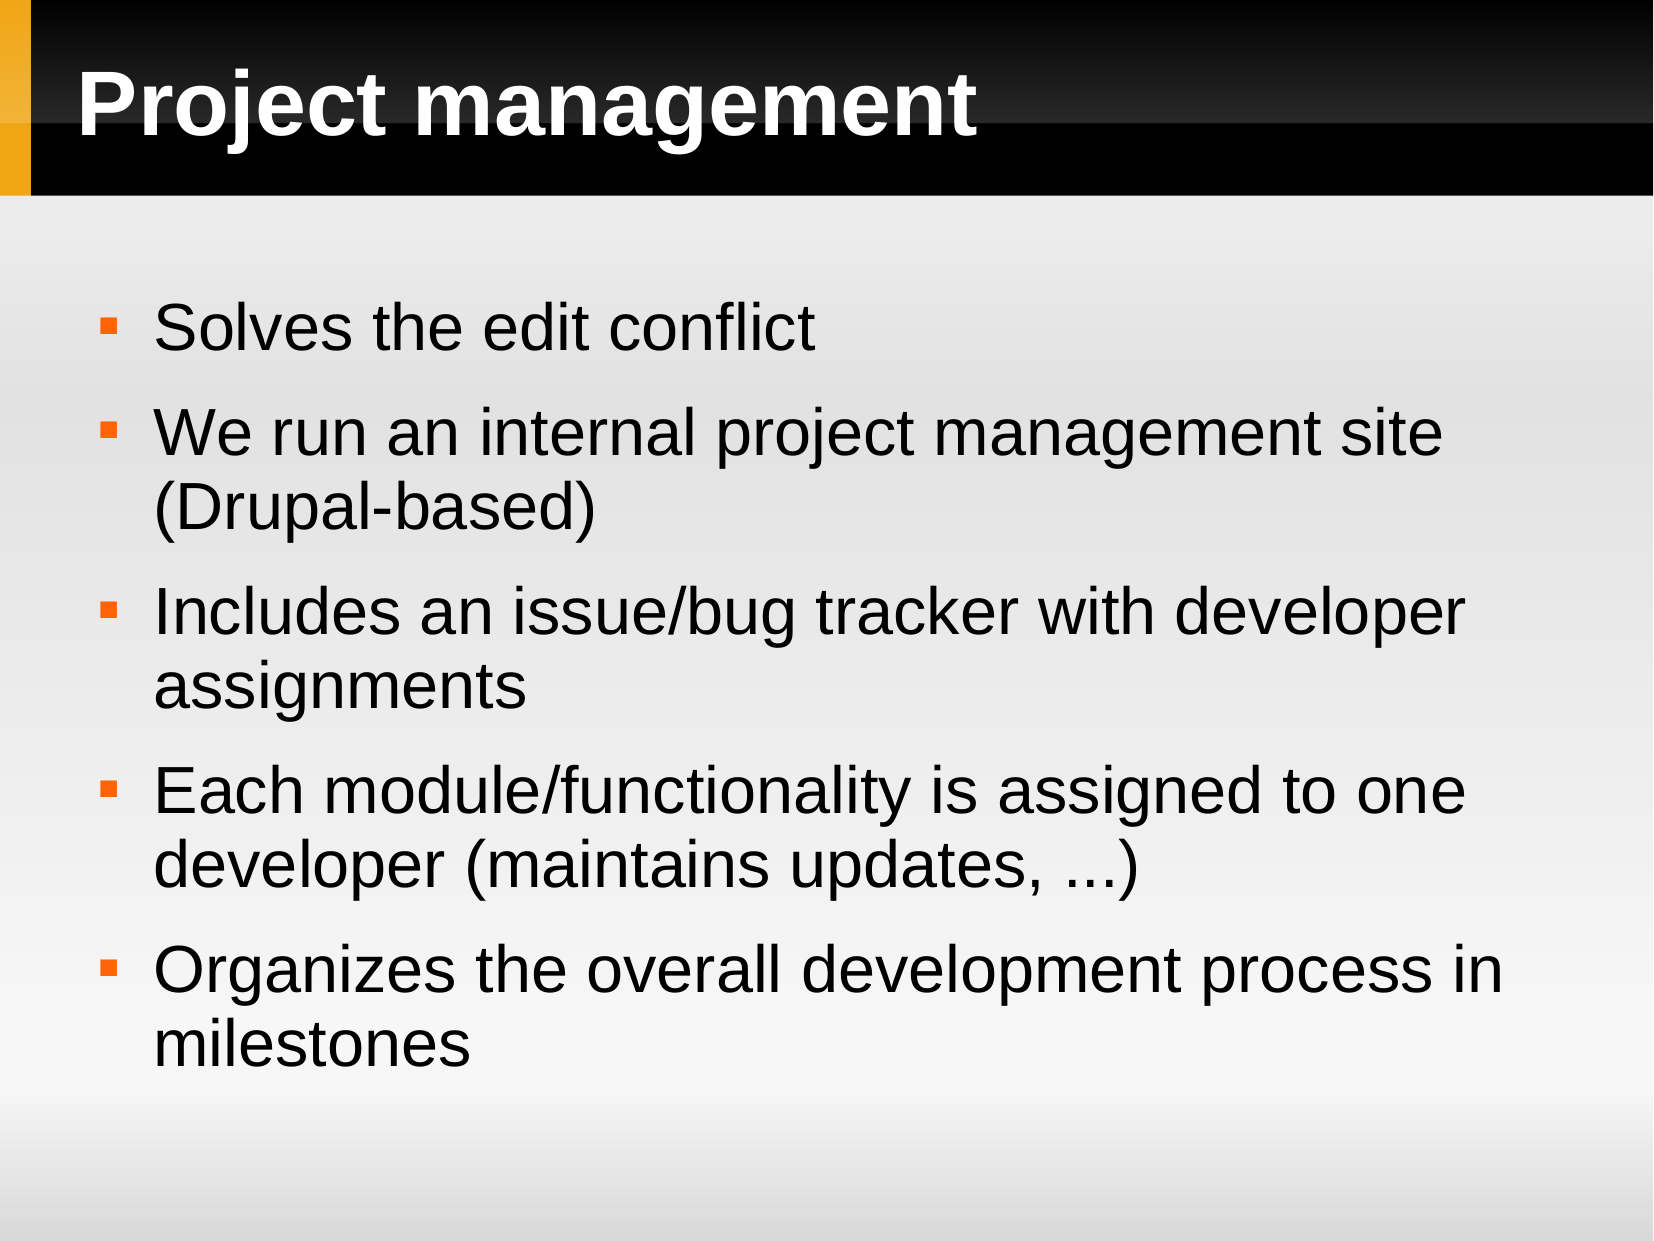

# Project management
Solves the edit conflict
We run an internal project management site (Drupal-based)
Includes an issue/bug tracker with developer assignments
Each module/functionality is assigned to one developer (maintains updates, ...)
Organizes the overall development process in milestones